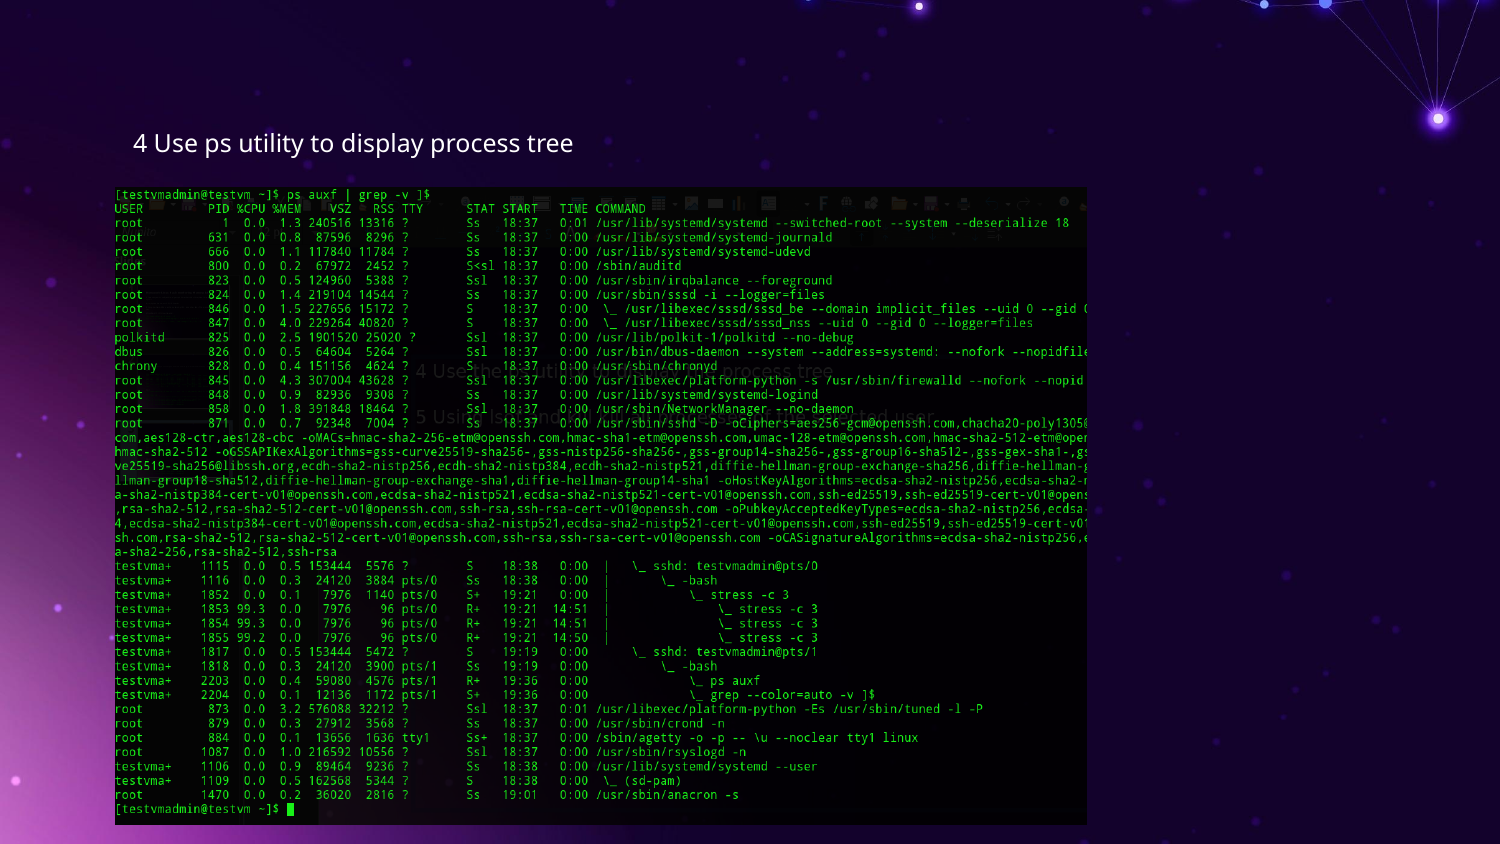

# 4 Use ps utility to display process tree